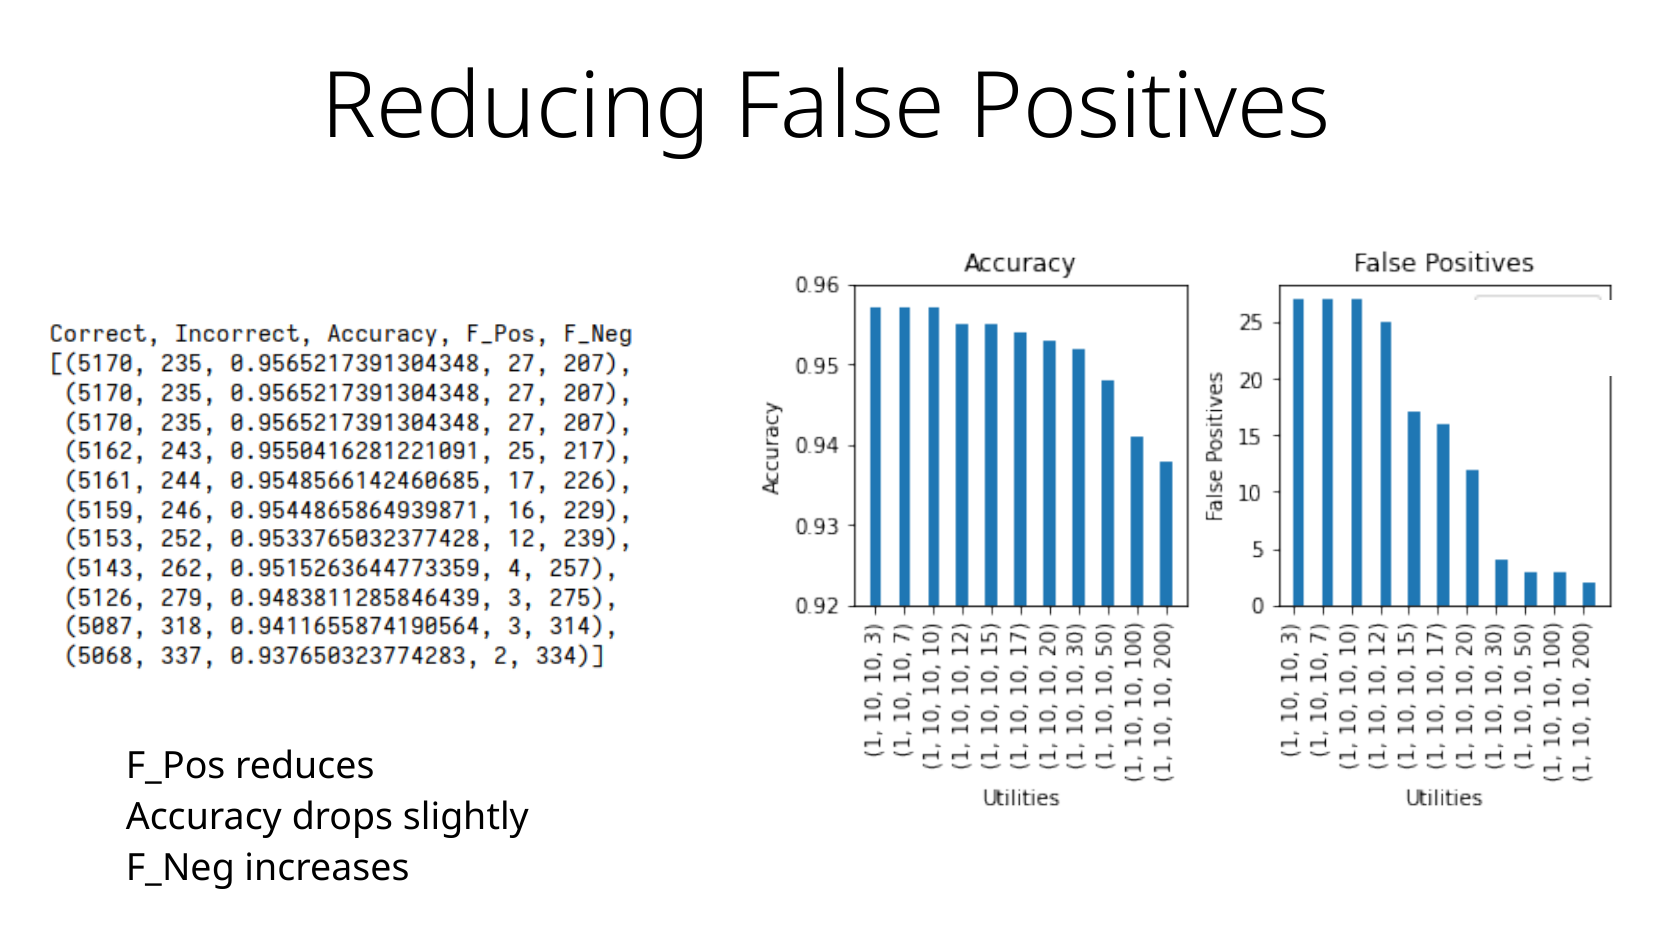

# Reducing False Positives
F_Pos reduces
Accuracy drops slightly
F_Neg increases